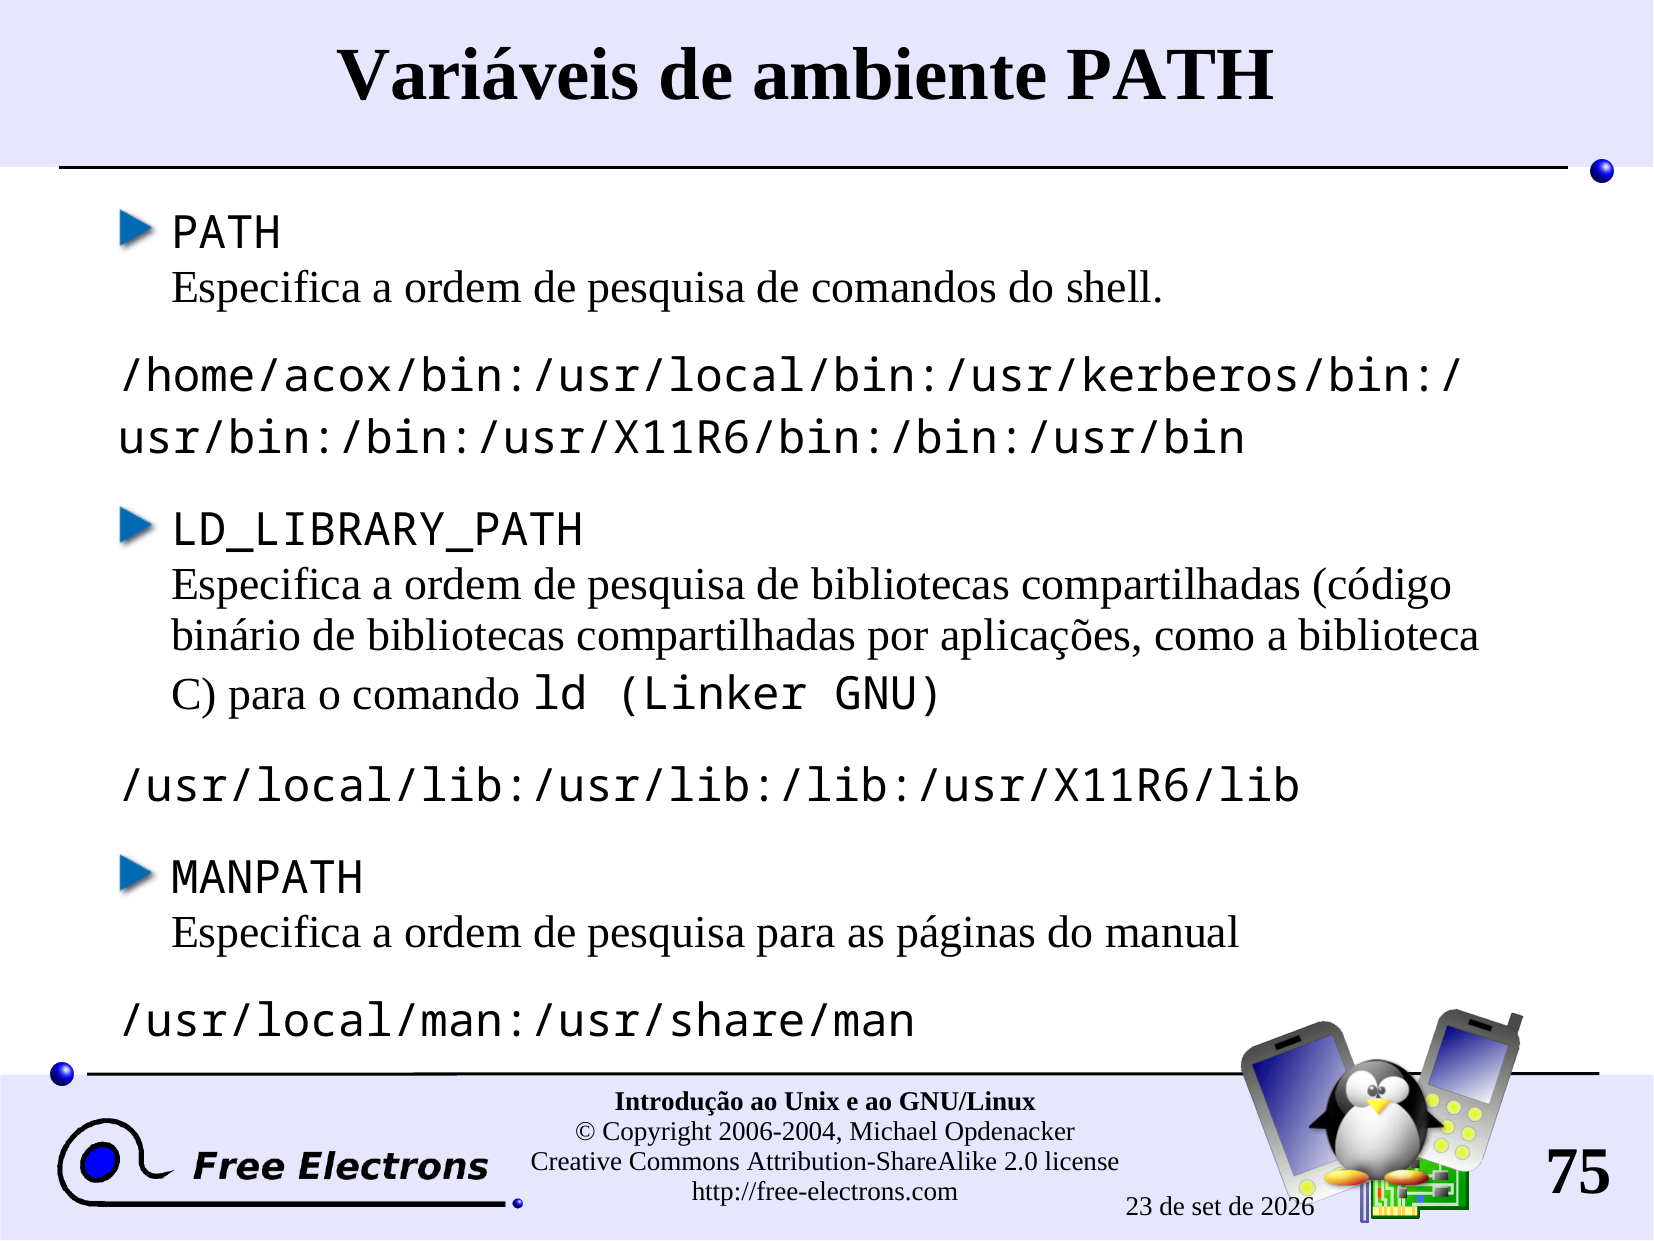

# Variáveis de ambiente PATH
PATH
Especifica a ordem de pesquisa de comandos do shell.
/home/acox/bin:/usr/local/bin:/usr/kerberos/bin:/usr/bin:/bin:/usr/X11R6/bin:/bin:/usr/bin
LD_LIBRARY_PATH
Especifica a ordem de pesquisa de bibliotecas compartilhadas (código binário de bibliotecas compartilhadas por aplicações, como a biblioteca C) para o comando ld (Linker GNU)
/usr/local/lib:/usr/lib:/lib:/usr/X11R6/lib
MANPATH
Especifica a ordem de pesquisa para as páginas do manual
/usr/local/man:/usr/share/man